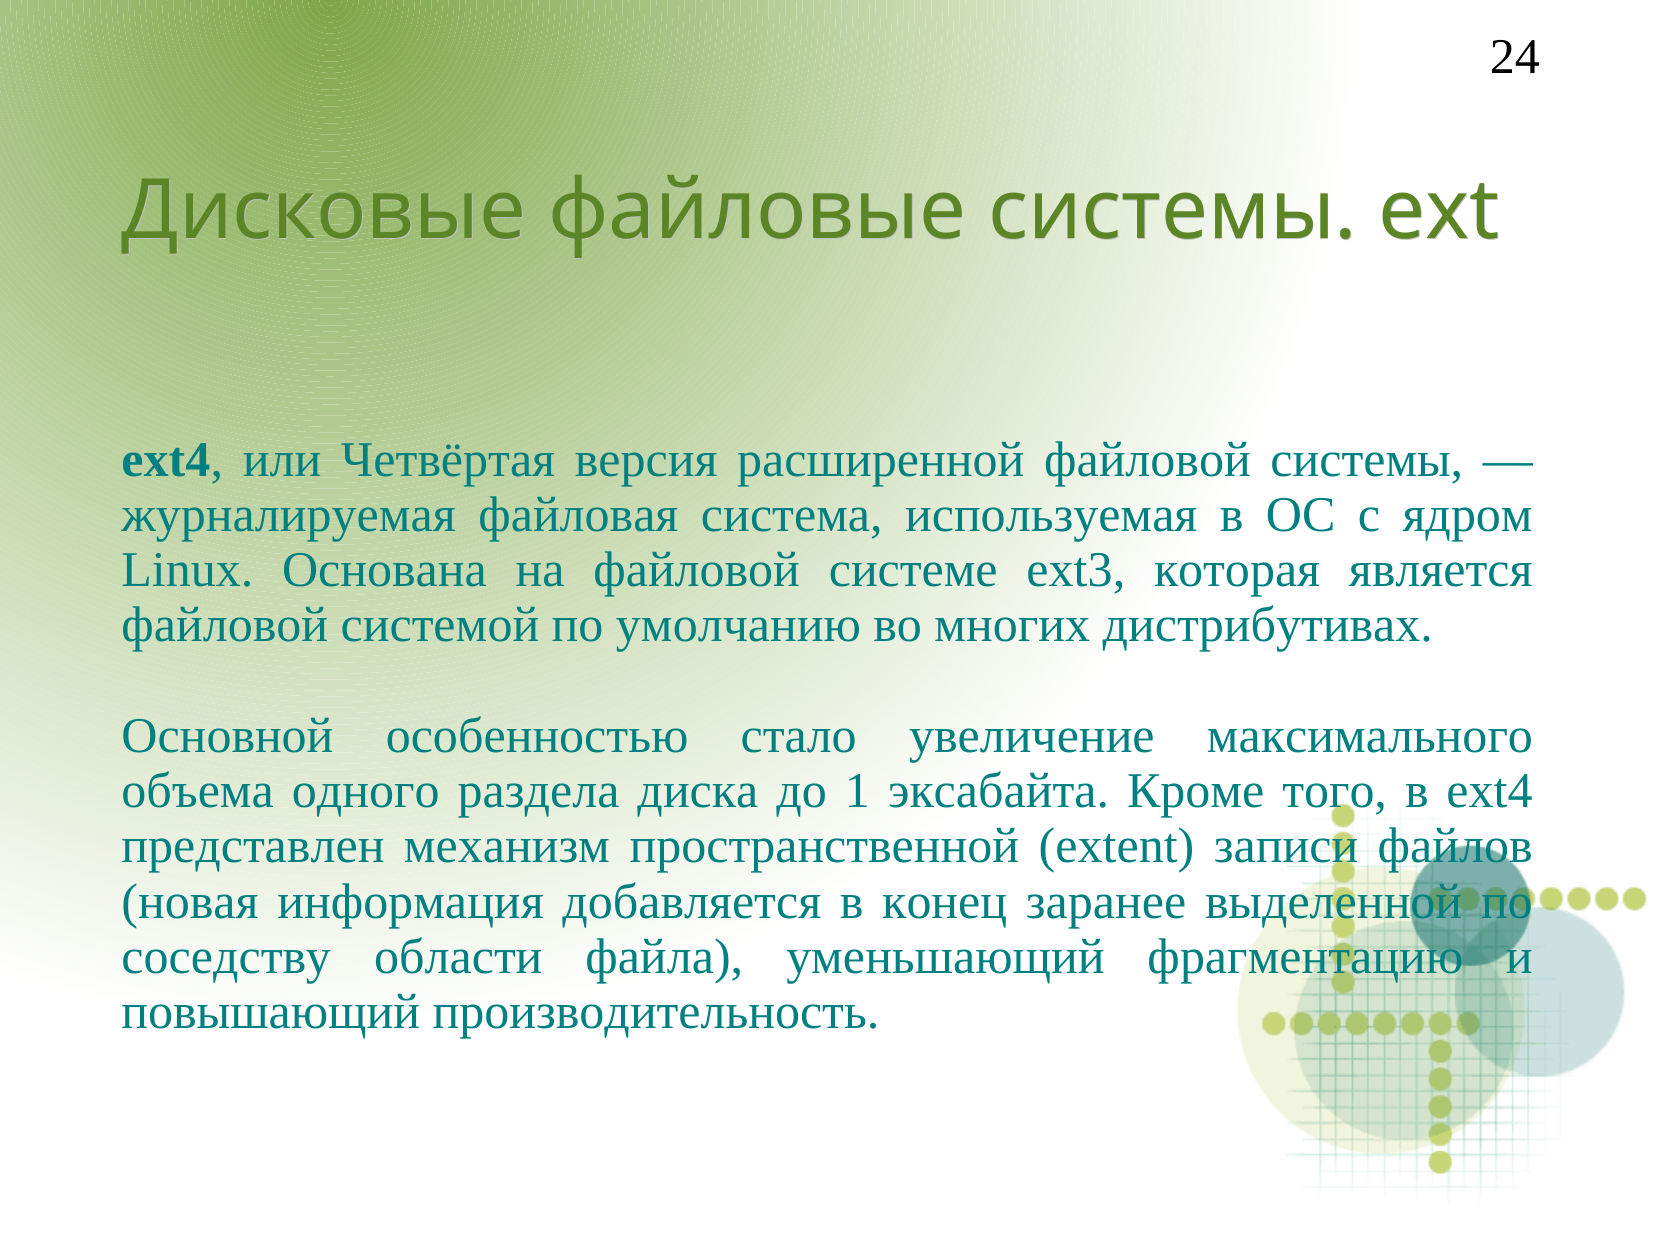

Дисковые файловые системы. ext
# ext4, или Четвёртая версия расширенной файловой системы, — журналируемая файловая система, используемая в ОС с ядром Linux. Основана на файловой системе ext3, которая является файловой системой по умолчанию во многих дистрибутивах.
Основной особенностью стало увеличение максимального объема одного раздела диска до 1 эксабайта. Кроме того, в ext4 представлен механизм пространственной (extent) записи файлов (новая информация добавляется в конец заранее выделенной по соседству области файла), уменьшающий фрагментацию и повышающий производительность.